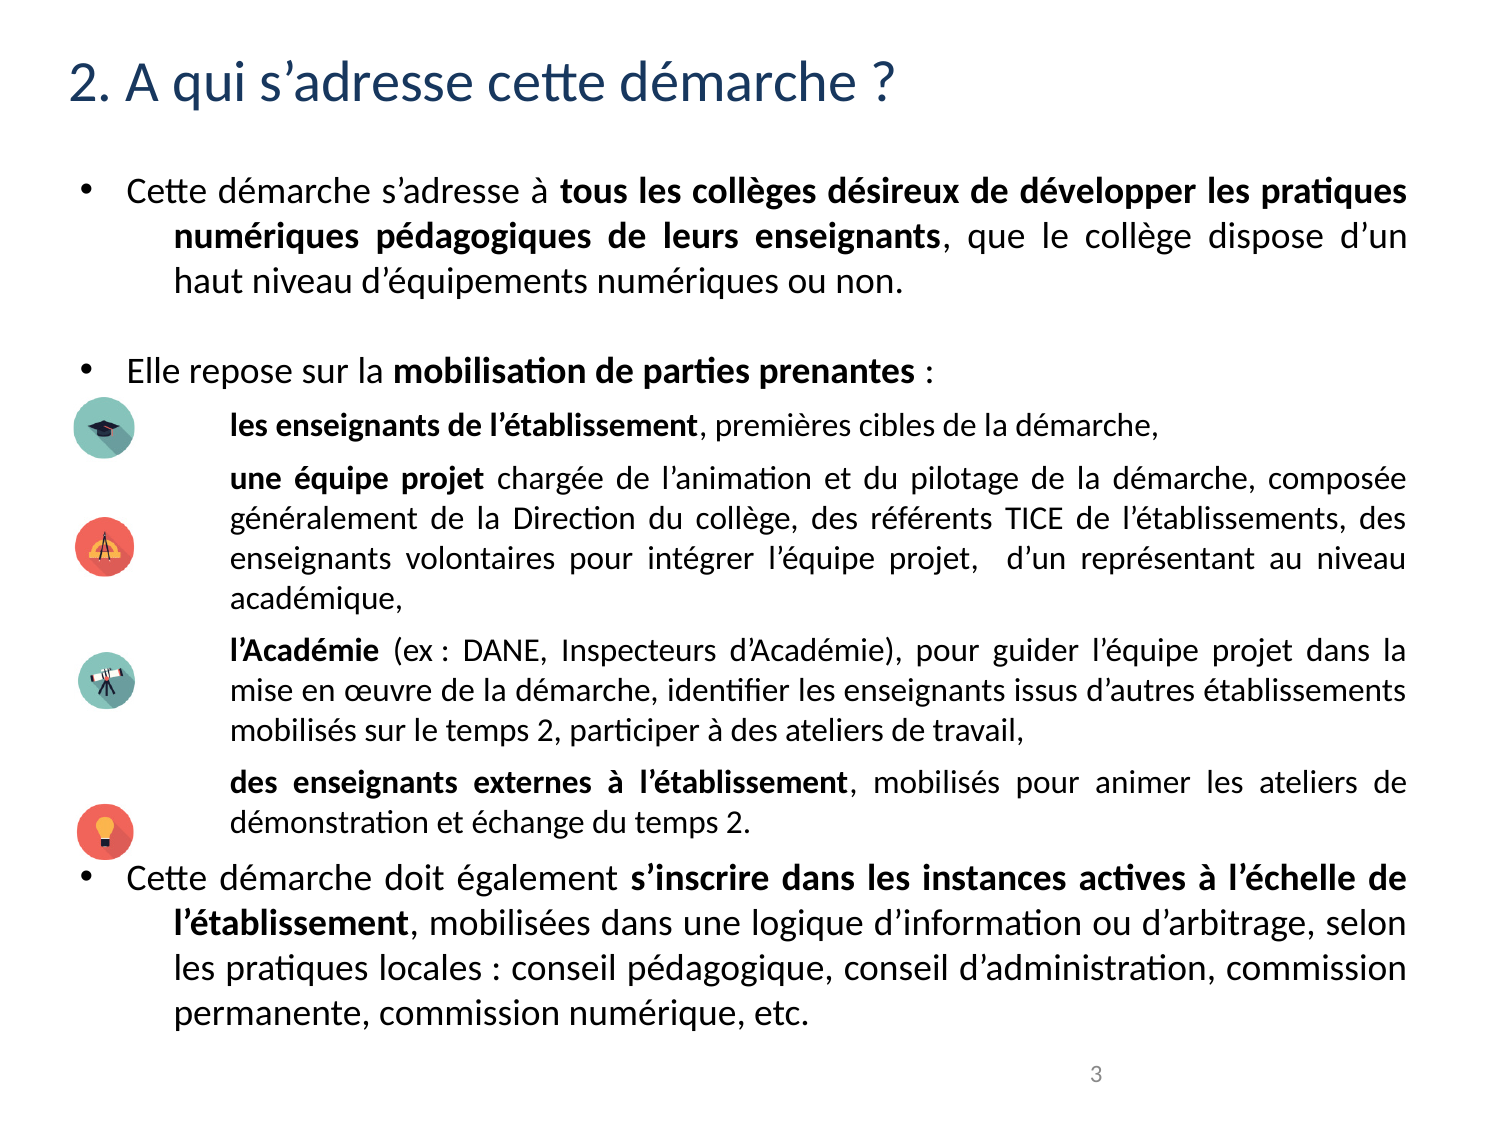

# 2. A qui s’adresse cette démarche ?
Cette démarche s’adresse à tous les collèges désireux de développer les pratiques numériques pédagogiques de leurs enseignants, que le collège dispose d’un haut niveau d’équipements numériques ou non.
Elle repose sur la mobilisation de parties prenantes :
les enseignants de l’établissement, premières cibles de la démarche,
une équipe projet chargée de l’animation et du pilotage de la démarche, composée généralement de la Direction du collège, des référents TICE de l’établissements, des enseignants volontaires pour intégrer l’équipe projet, d’un représentant au niveau académique,
l’Académie (ex : DANE, Inspecteurs d’Académie), pour guider l’équipe projet dans la mise en œuvre de la démarche, identifier les enseignants issus d’autres établissements mobilisés sur le temps 2, participer à des ateliers de travail,
des enseignants externes à l’établissement, mobilisés pour animer les ateliers de démonstration et échange du temps 2.
Cette démarche doit également s’inscrire dans les instances actives à l’échelle de l’établissement, mobilisées dans une logique d’information ou d’arbitrage, selon les pratiques locales : conseil pédagogique, conseil d’administration, commission permanente, commission numérique, etc.